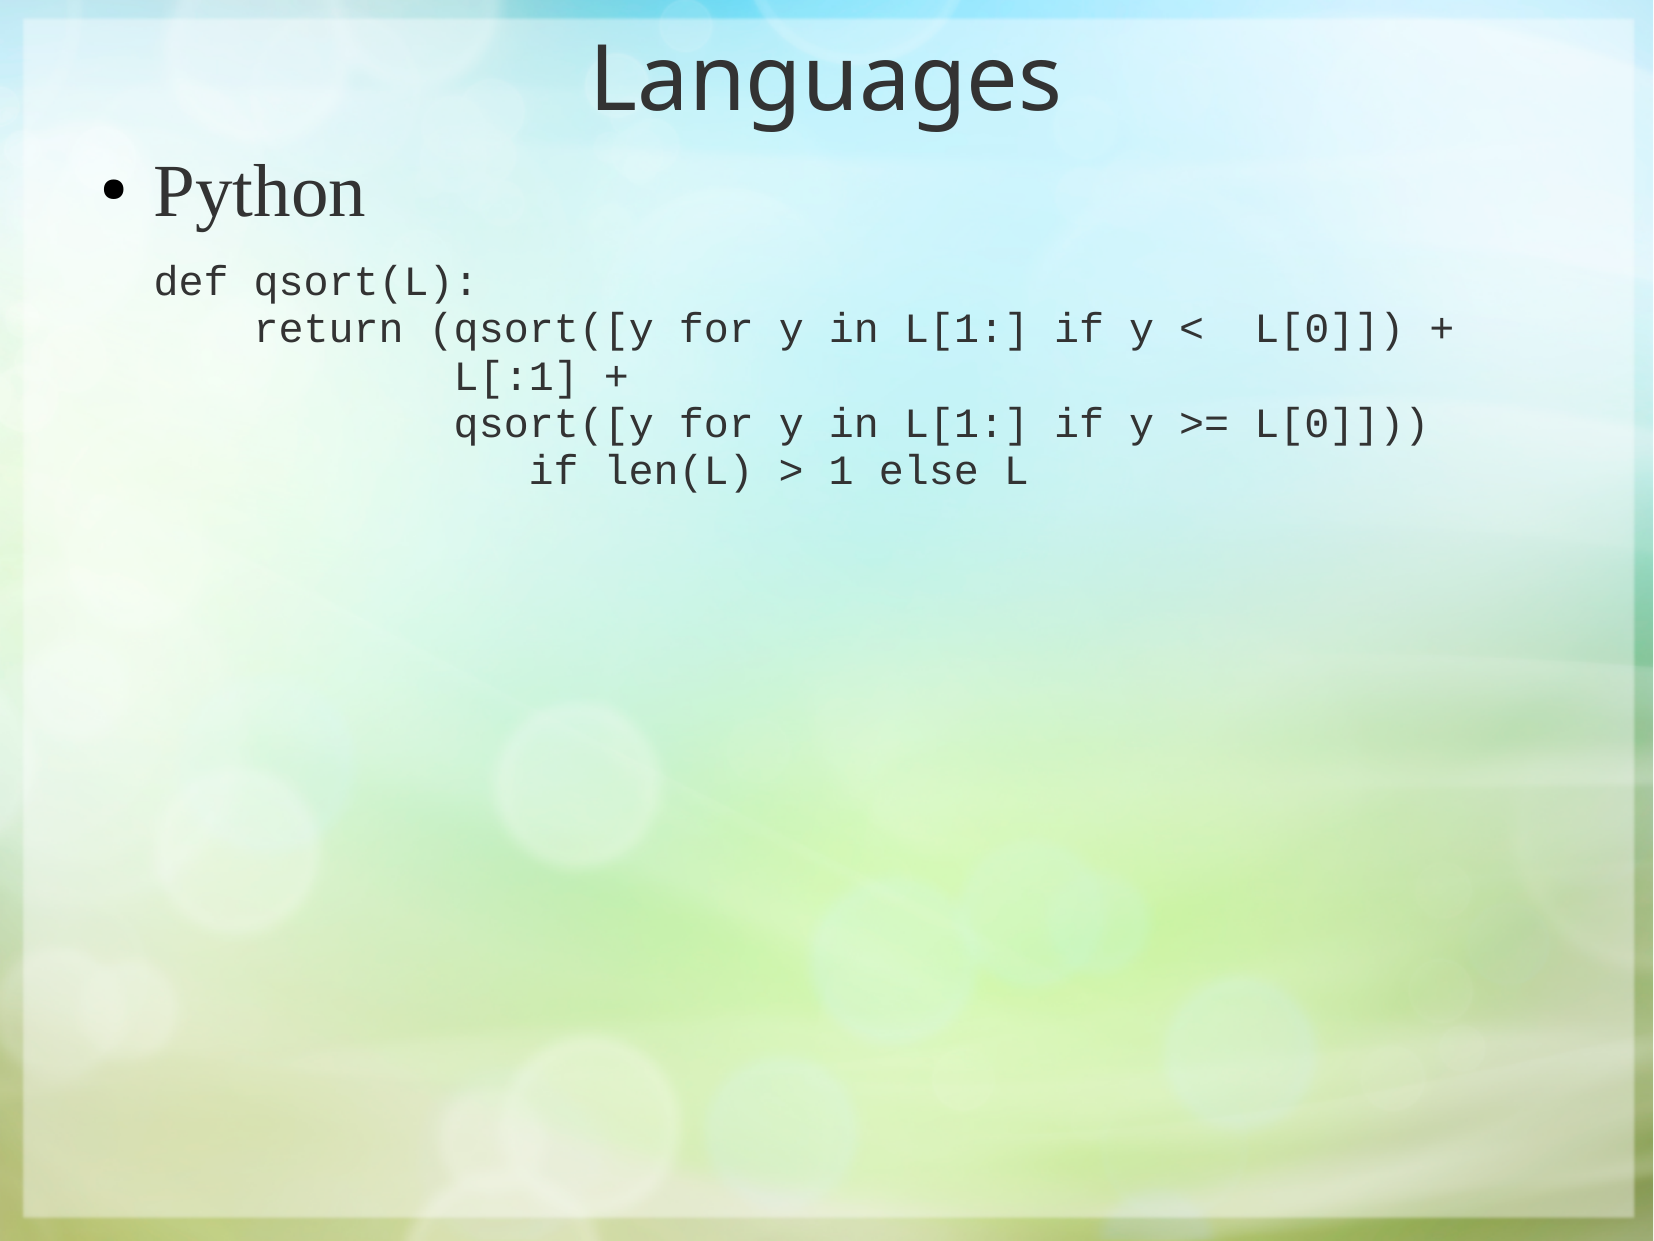

# Languages
Python
def qsort(L):
 return (qsort([y for y in L[1:] if y < L[0]]) +
 L[:1] +
 qsort([y for y in L[1:] if y >= L[0]]))
					if len(L) > 1 else L